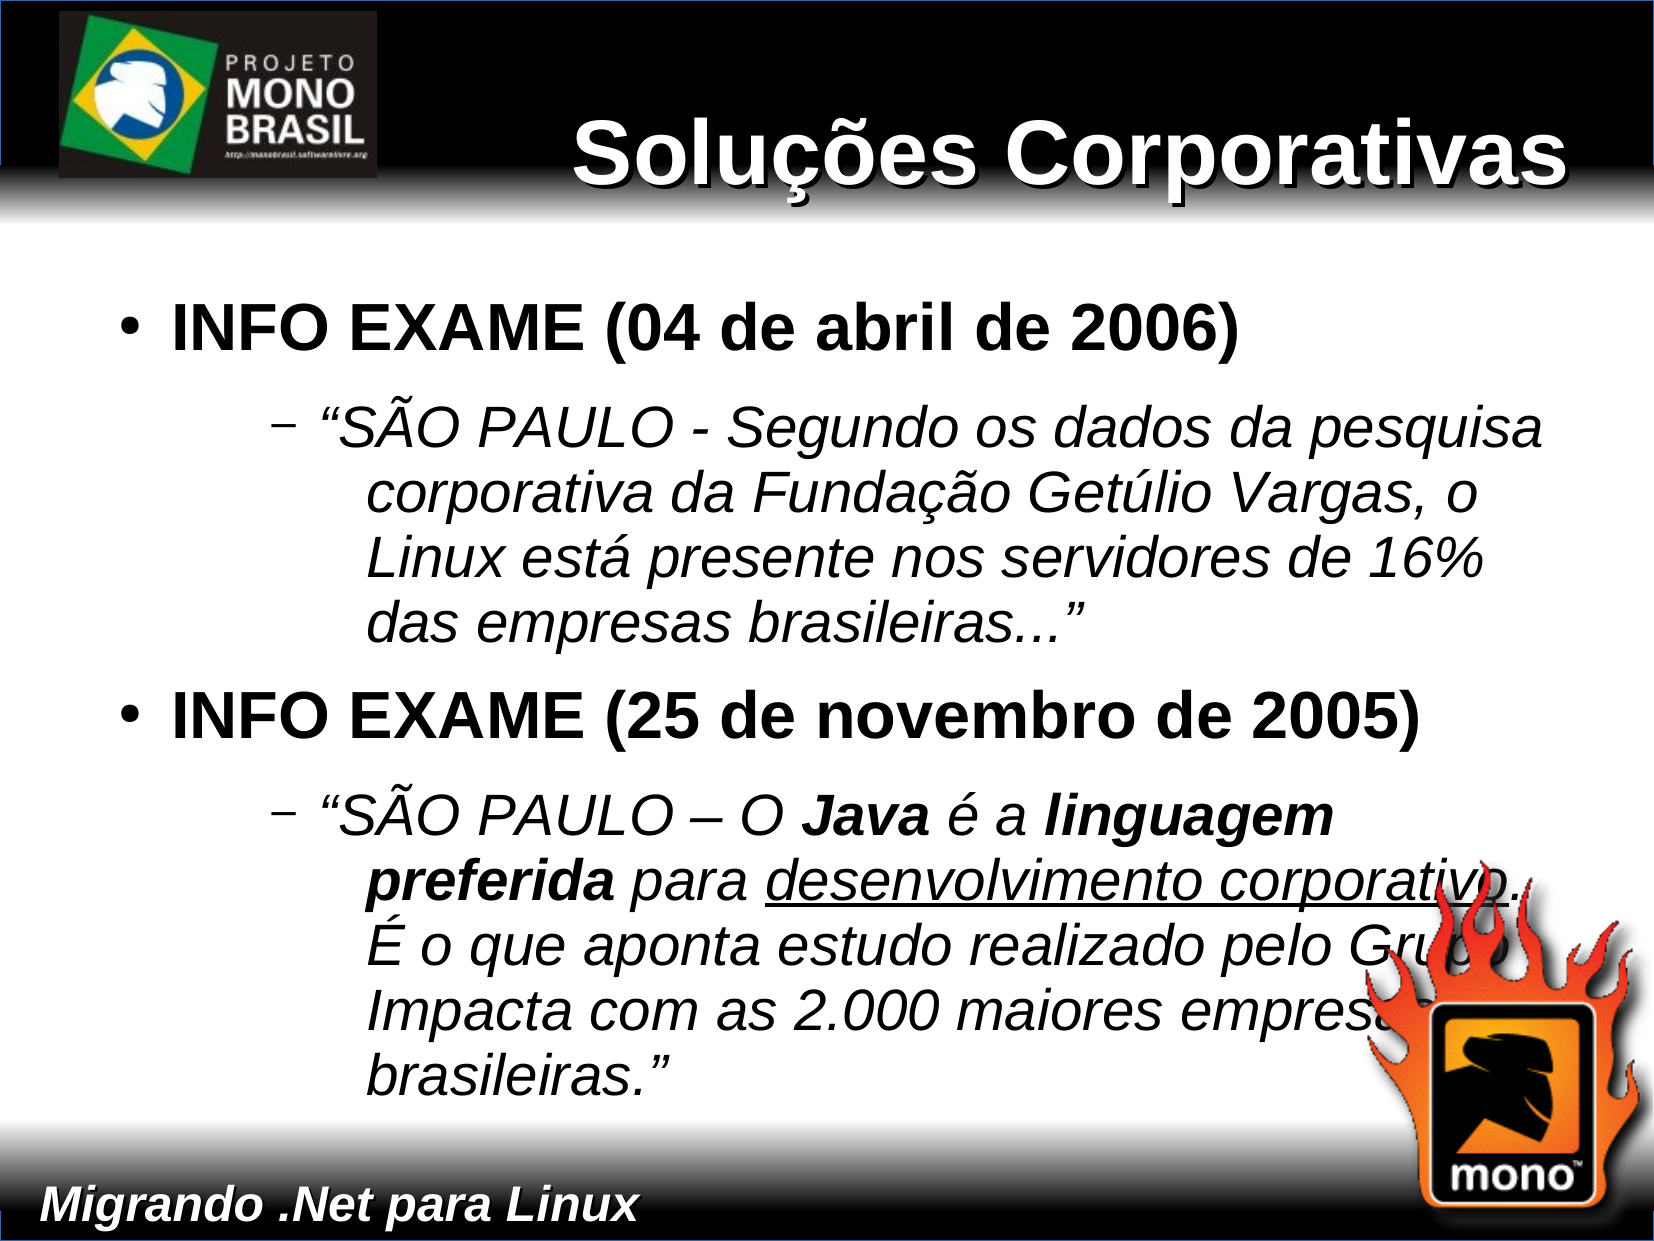

# Soluções Corporativas
INFO EXAME (04 de abril de 2006)
“SÃO PAULO - Segundo os dados da pesquisa corporativa da Fundação Getúlio Vargas, o Linux está presente nos servidores de 16% das empresas brasileiras...”
INFO EXAME (25 de novembro de 2005)
“SÃO PAULO – O Java é a linguagem preferida para desenvolvimento corporativo. É o que aponta estudo realizado pelo Grupo Impacta com as 2.000 maiores empresas brasileiras.”
Migrando .Net para Linux